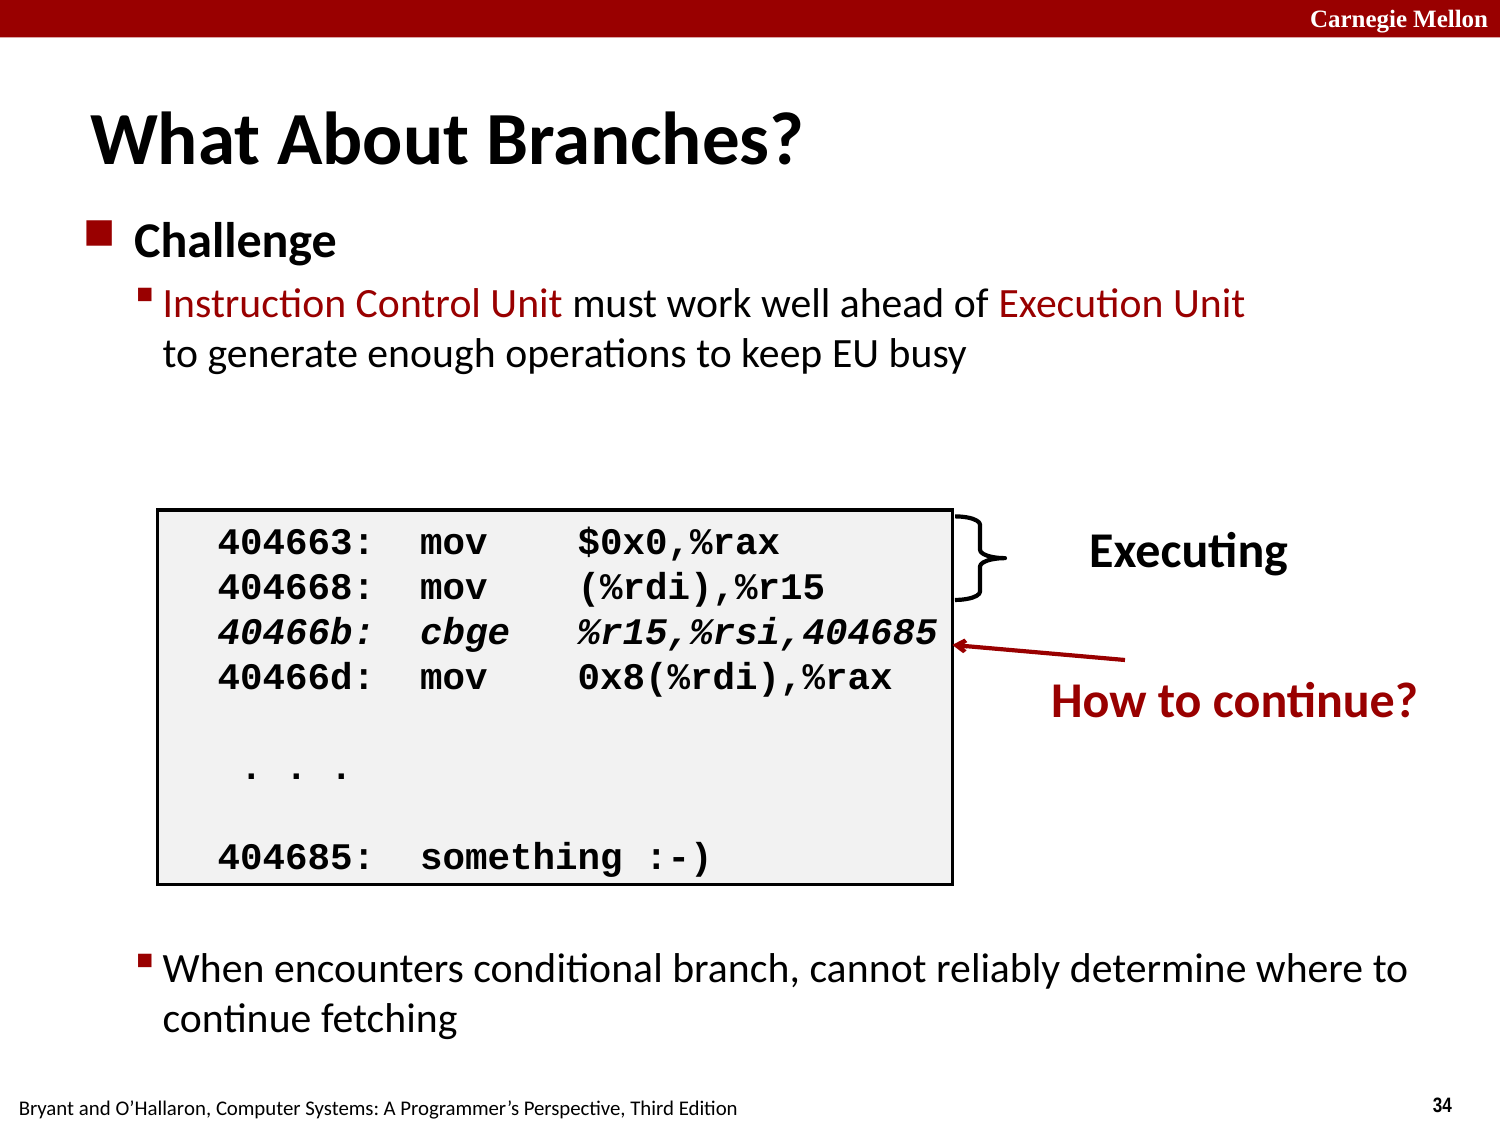

What About Branches?
# Challenge
Instruction Control Unit must work well ahead of Execution Unit
to generate enough operations to keep EU busy
When encounters conditional branch, cannot reliably determine where to continue fetching
 404663: mov $0x0,%rax
 404668: mov (%rdi),%r15
 40466b: cbge %r15,%rsi,404685
 40466d: mov 0x8(%rdi),%rax
 . . .
 404685: something :-)
Executing
How to continue?